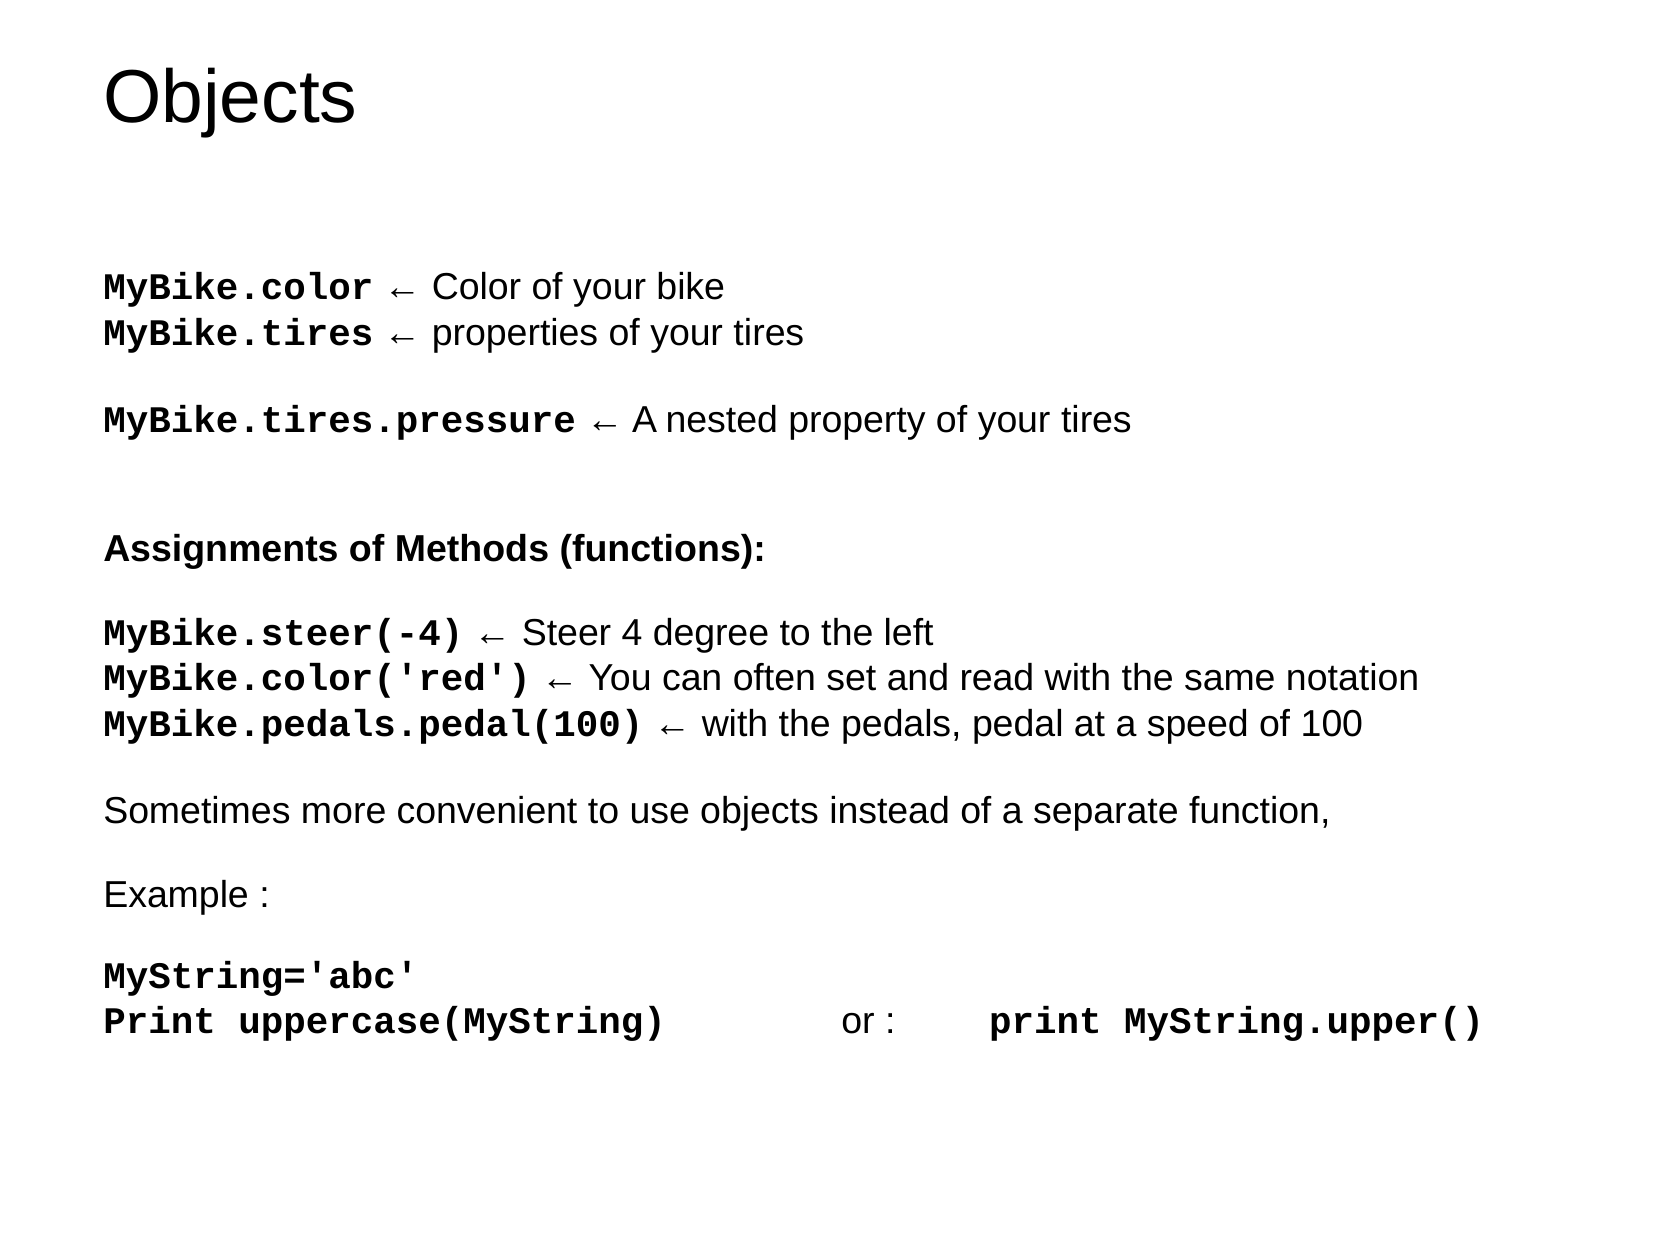

Objects
MyBike.color ← Color of your bike
MyBike.tires ← properties of your tires
MyBike.tires.pressure ← A nested property of your tires
Assignments of Methods (functions):
MyBike.steer(-4) ← Steer 4 degree to the left
MyBike.color('red') ← You can often set and read with the same notation
MyBike.pedals.pedal(100) ← with the pedals, pedal at a speed of 100
Sometimes more convenient to use objects instead of a separate function,
Example :
MyString='abc'
Print uppercase(MyString) 			or : 		print MyString.upper()